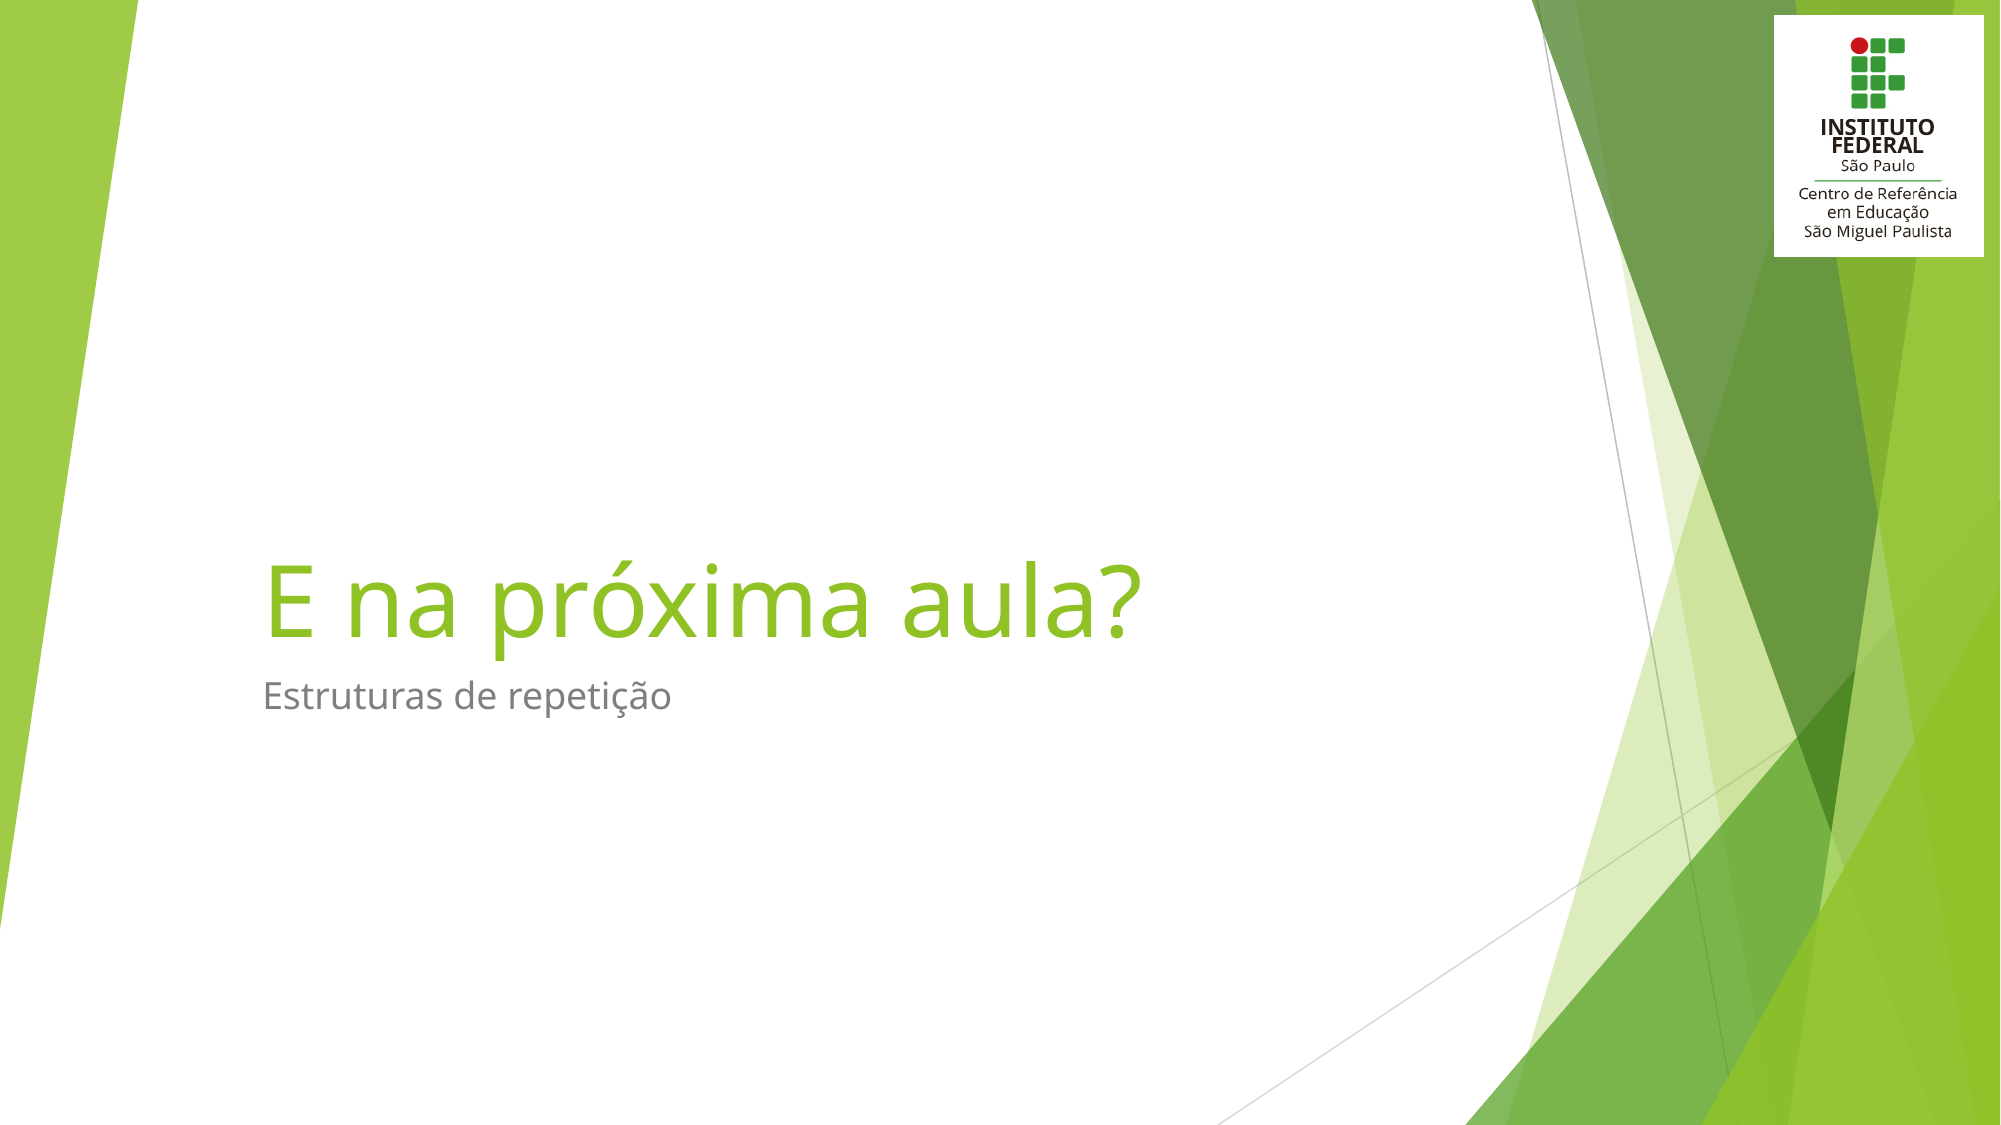

# E na próxima aula?
Estruturas de repetição